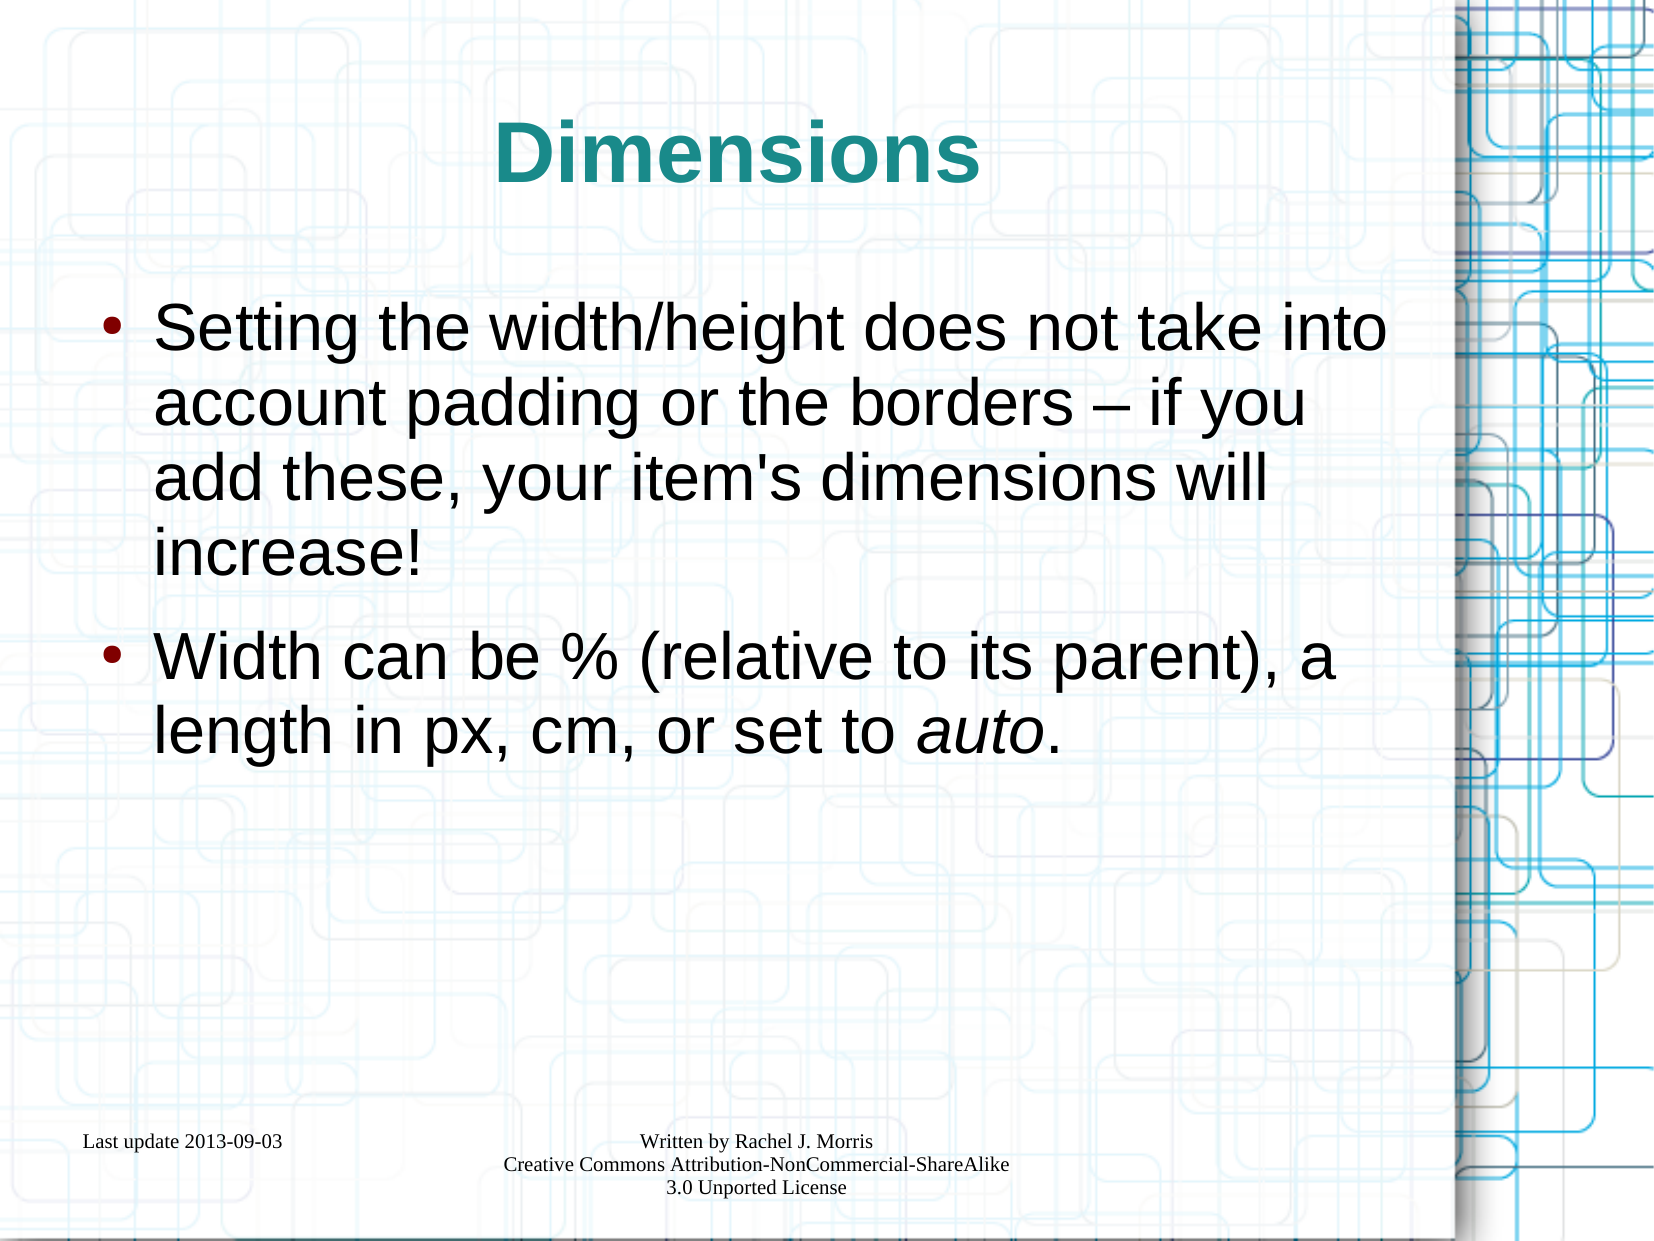

# Dimensions
Setting the width/height does not take into account padding or the borders – if you add these, your item's dimensions will increase!
Width can be % (relative to its parent), a length in px, cm, or set to auto.